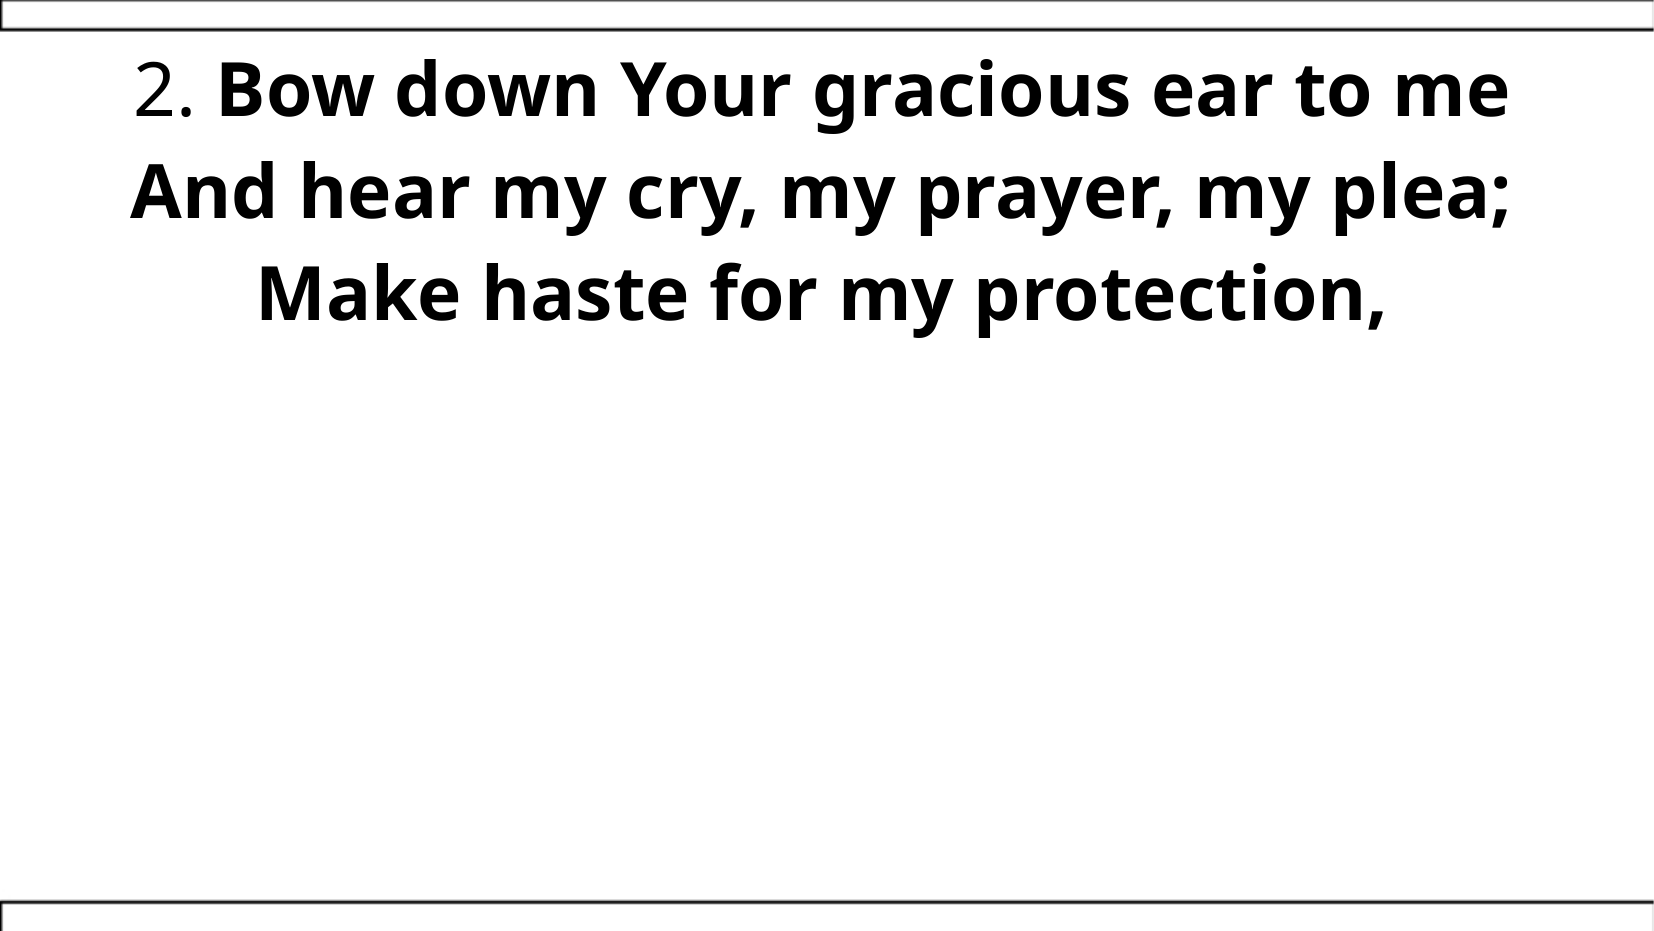

2. Bow down Your gracious ear to me
And hear my cry, my prayer, my plea;
Make haste for my protection,